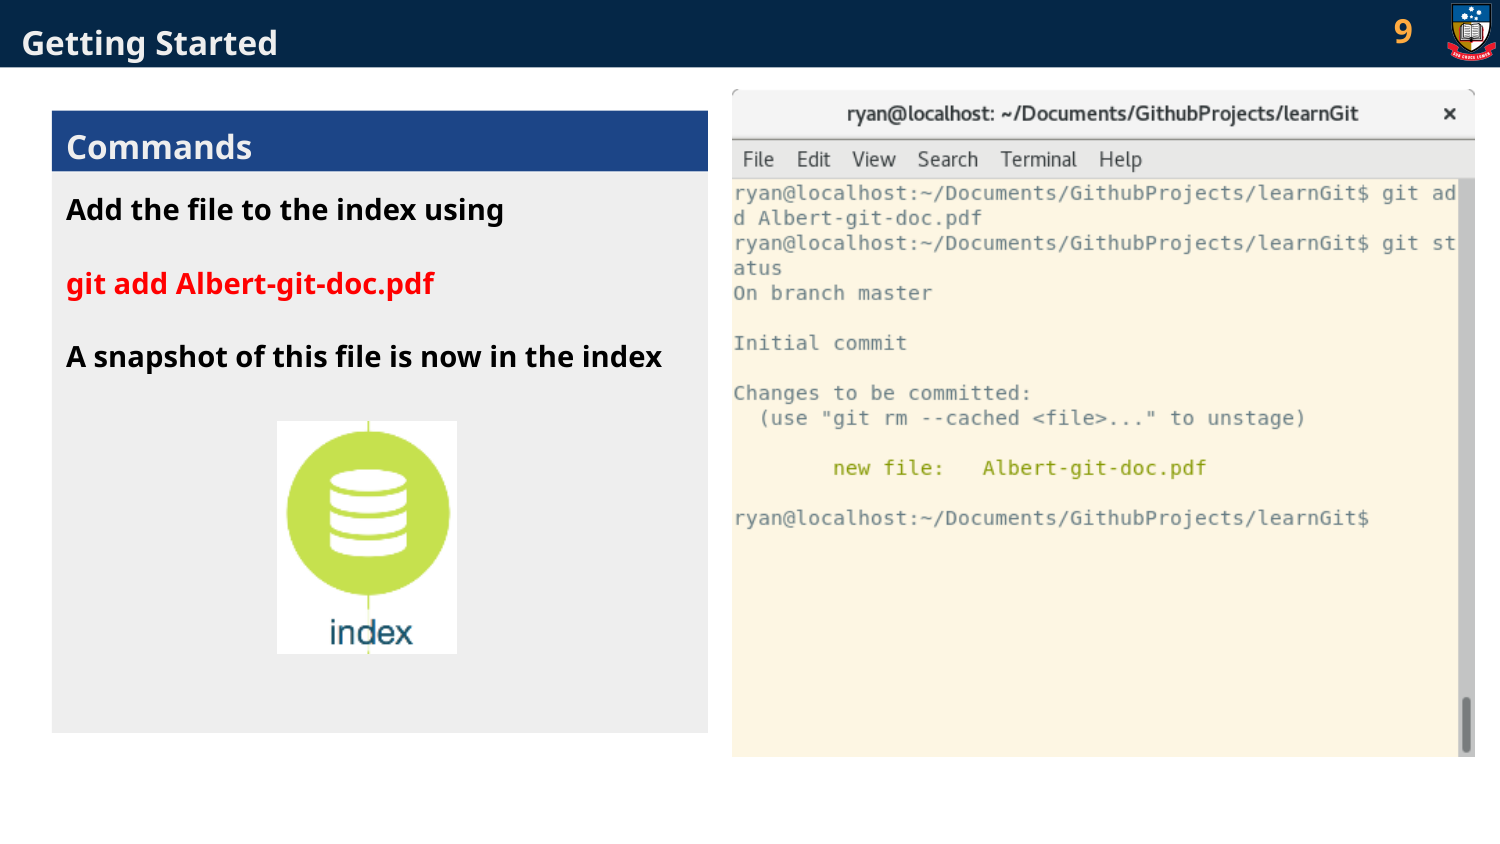

Getting Started
# Commands
Add the file to the index using
git add Albert-git-doc.pdf
A snapshot of this file is now in the index